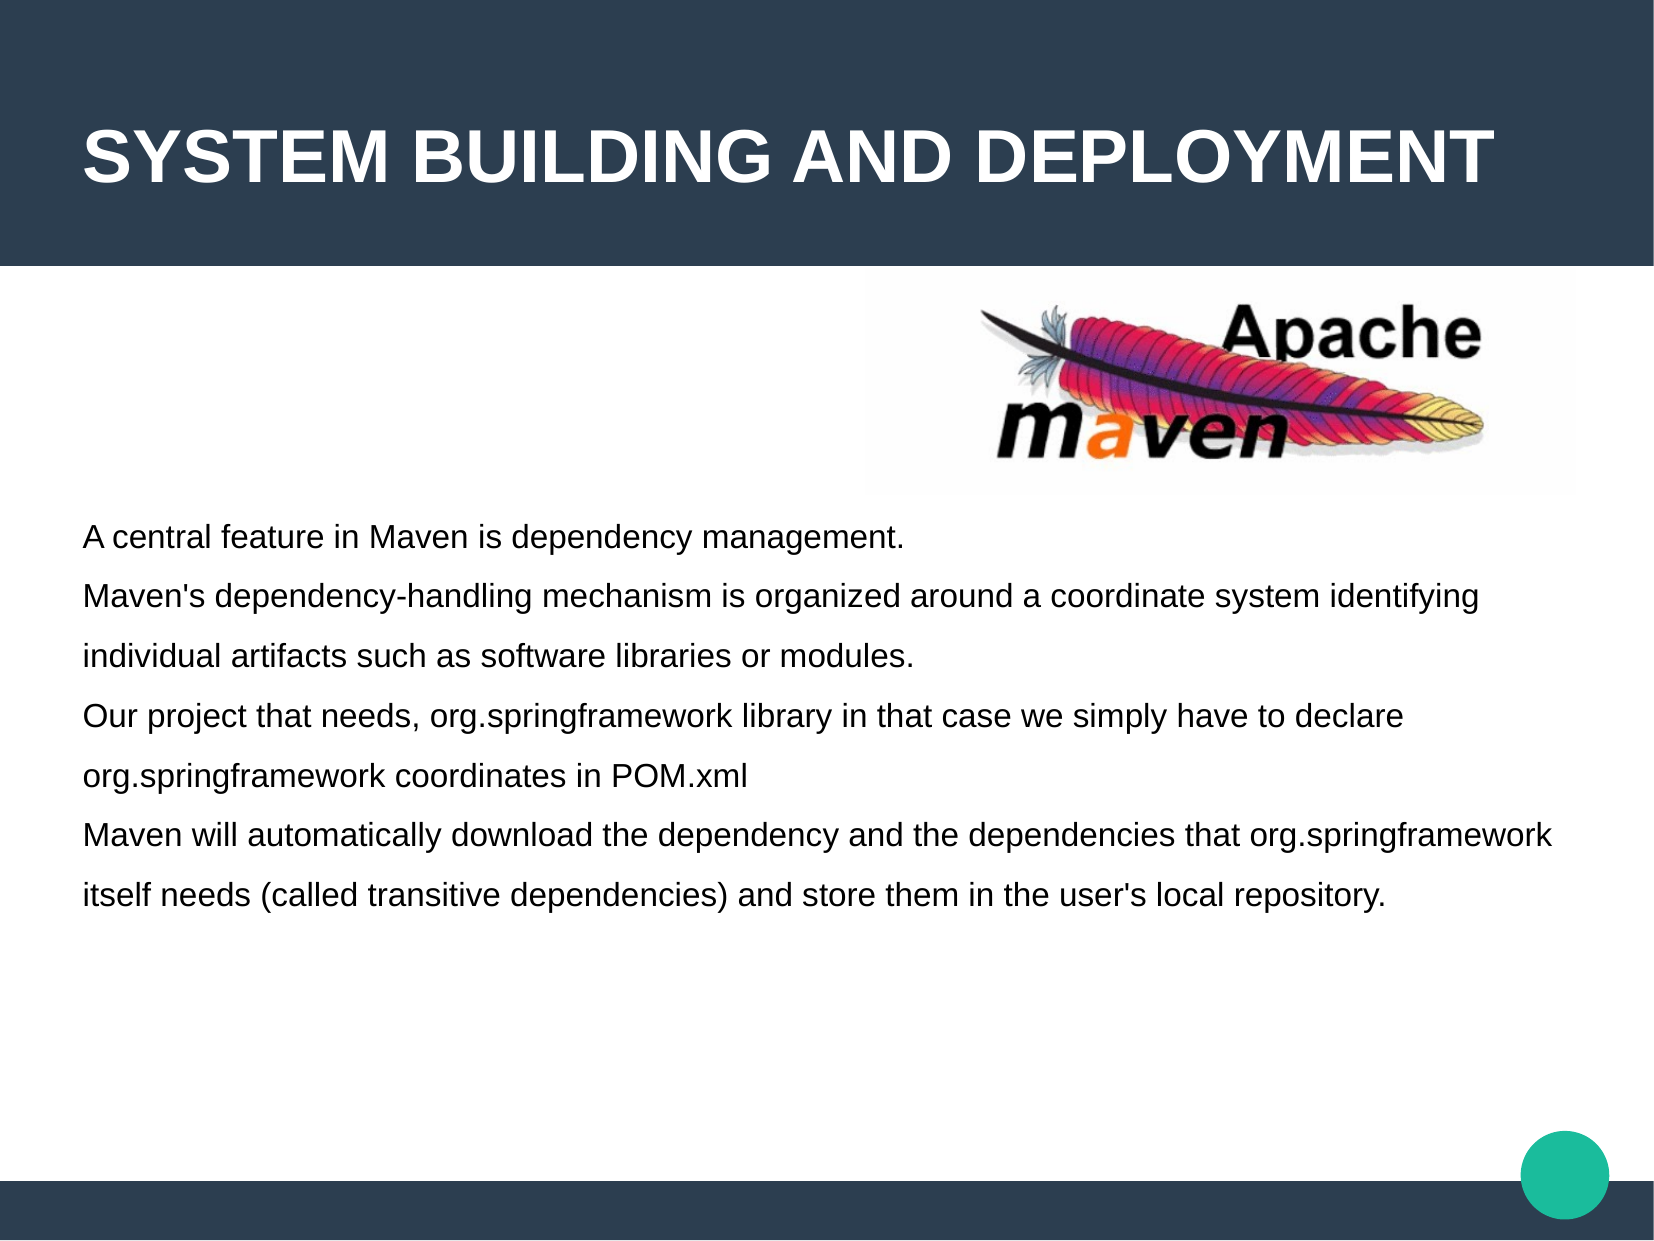

# SYSTEM BUILDING AND DEPLOYMENT
A central feature in Maven is dependency management.
Maven's dependency-handling mechanism is organized around a coordinate system identifying
individual artifacts such as software libraries or modules.
Our project that needs, org.springframework library in that case we simply have to declare
org.springframework coordinates in POM.xml
Maven will automatically download the dependency and the dependencies that org.springframework
itself needs (called transitive dependencies) and store them in the user's local repository.